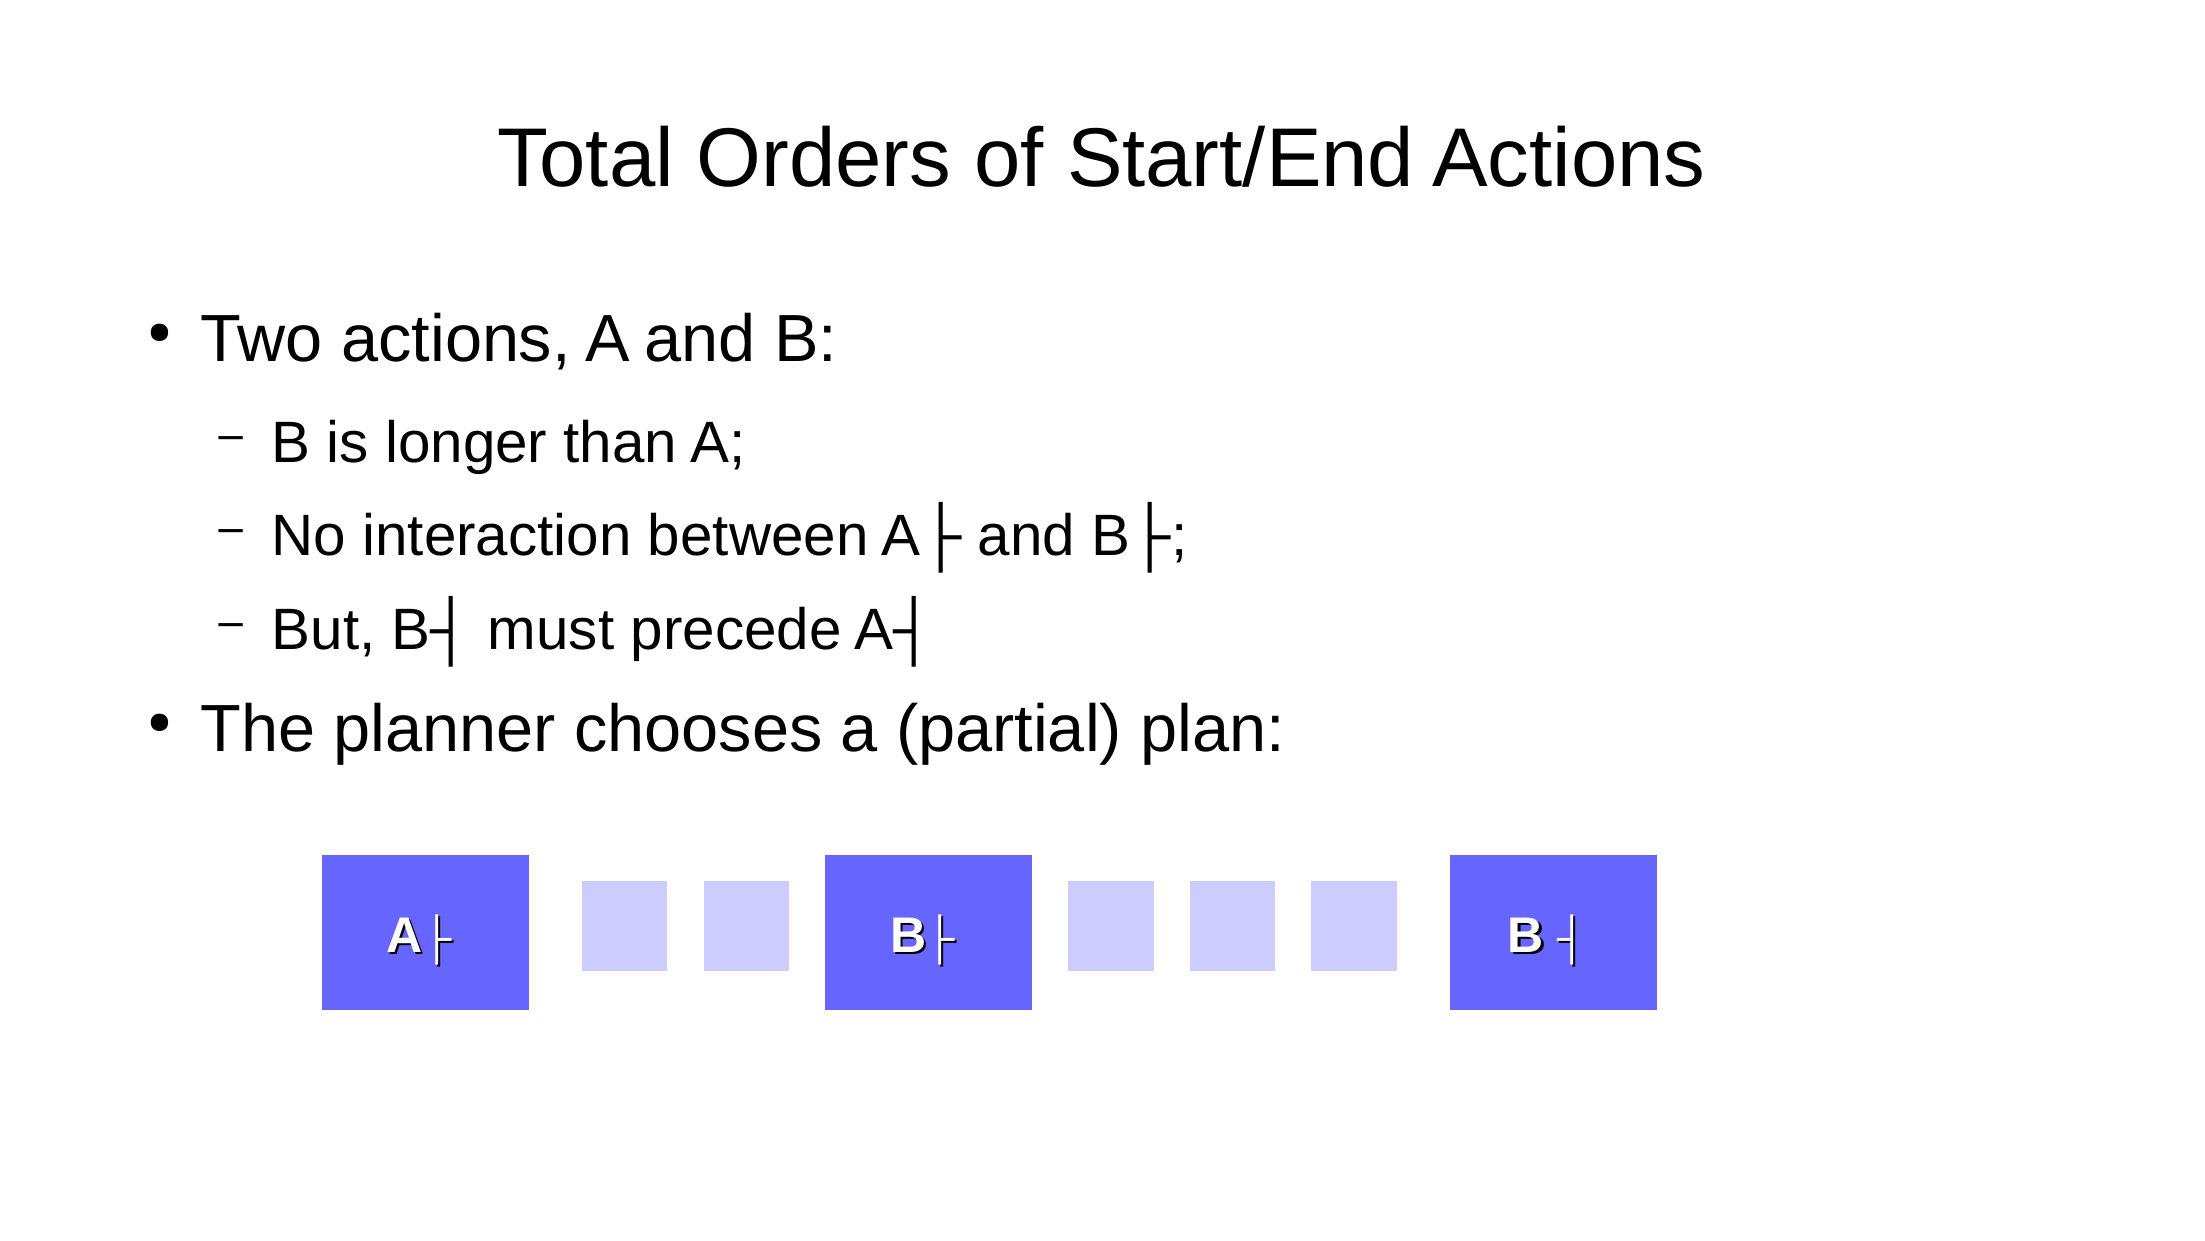

# Total Orders of Start/End Actions
Two actions, A and B:
B is longer than A;
No interaction between A├ and B├;
But, B┤ must precede A┤
The planner chooses a (partial) plan:
A├
B├
B ┤